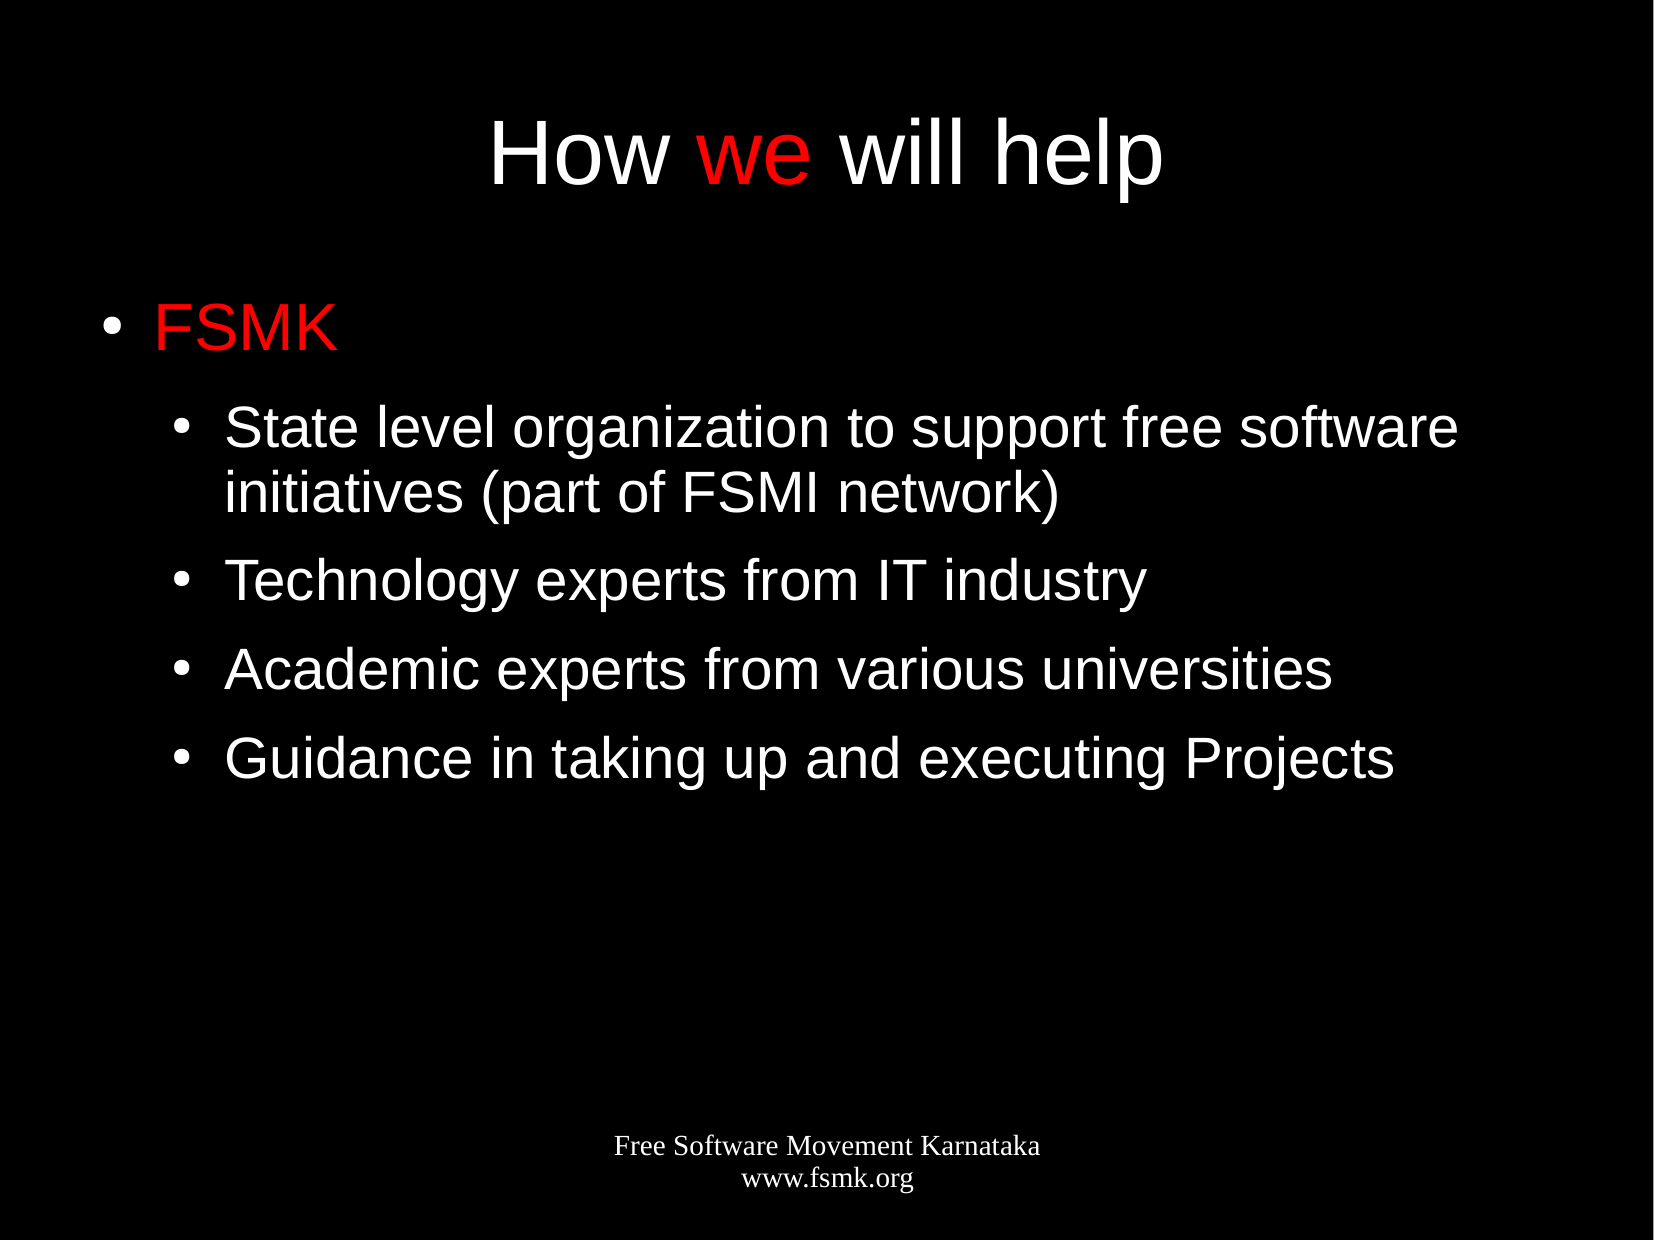

# How we will help
FSMK
State level organization to support free software initiatives (part of FSMI network)
Technology experts from IT industry
Academic experts from various universities
Guidance in taking up and executing Projects